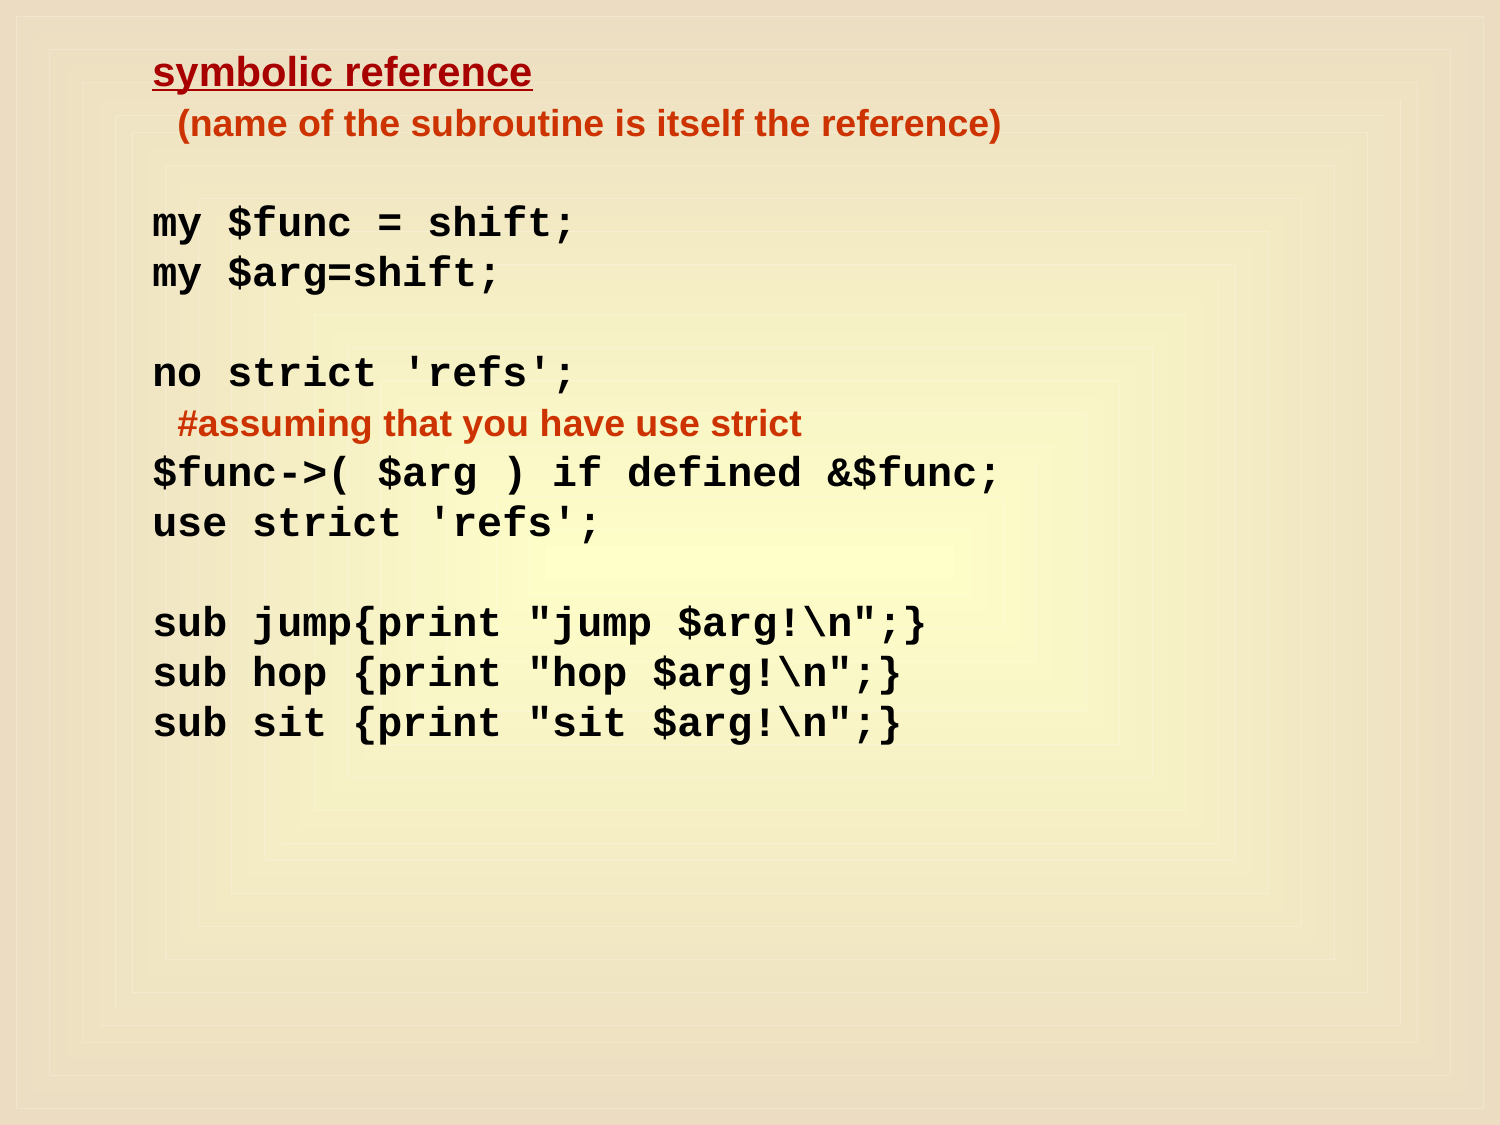

symbolic reference
 (name of the subroutine is itself the reference)
my $func = shift;
my $arg=shift;
no strict 'refs';
 #assuming that you have use strict
$func->( $arg ) if defined &$func;
use strict 'refs';
sub jump{print "jump $arg!\n";}
sub hop {print "hop $arg!\n";}
sub sit {print "sit $arg!\n";}